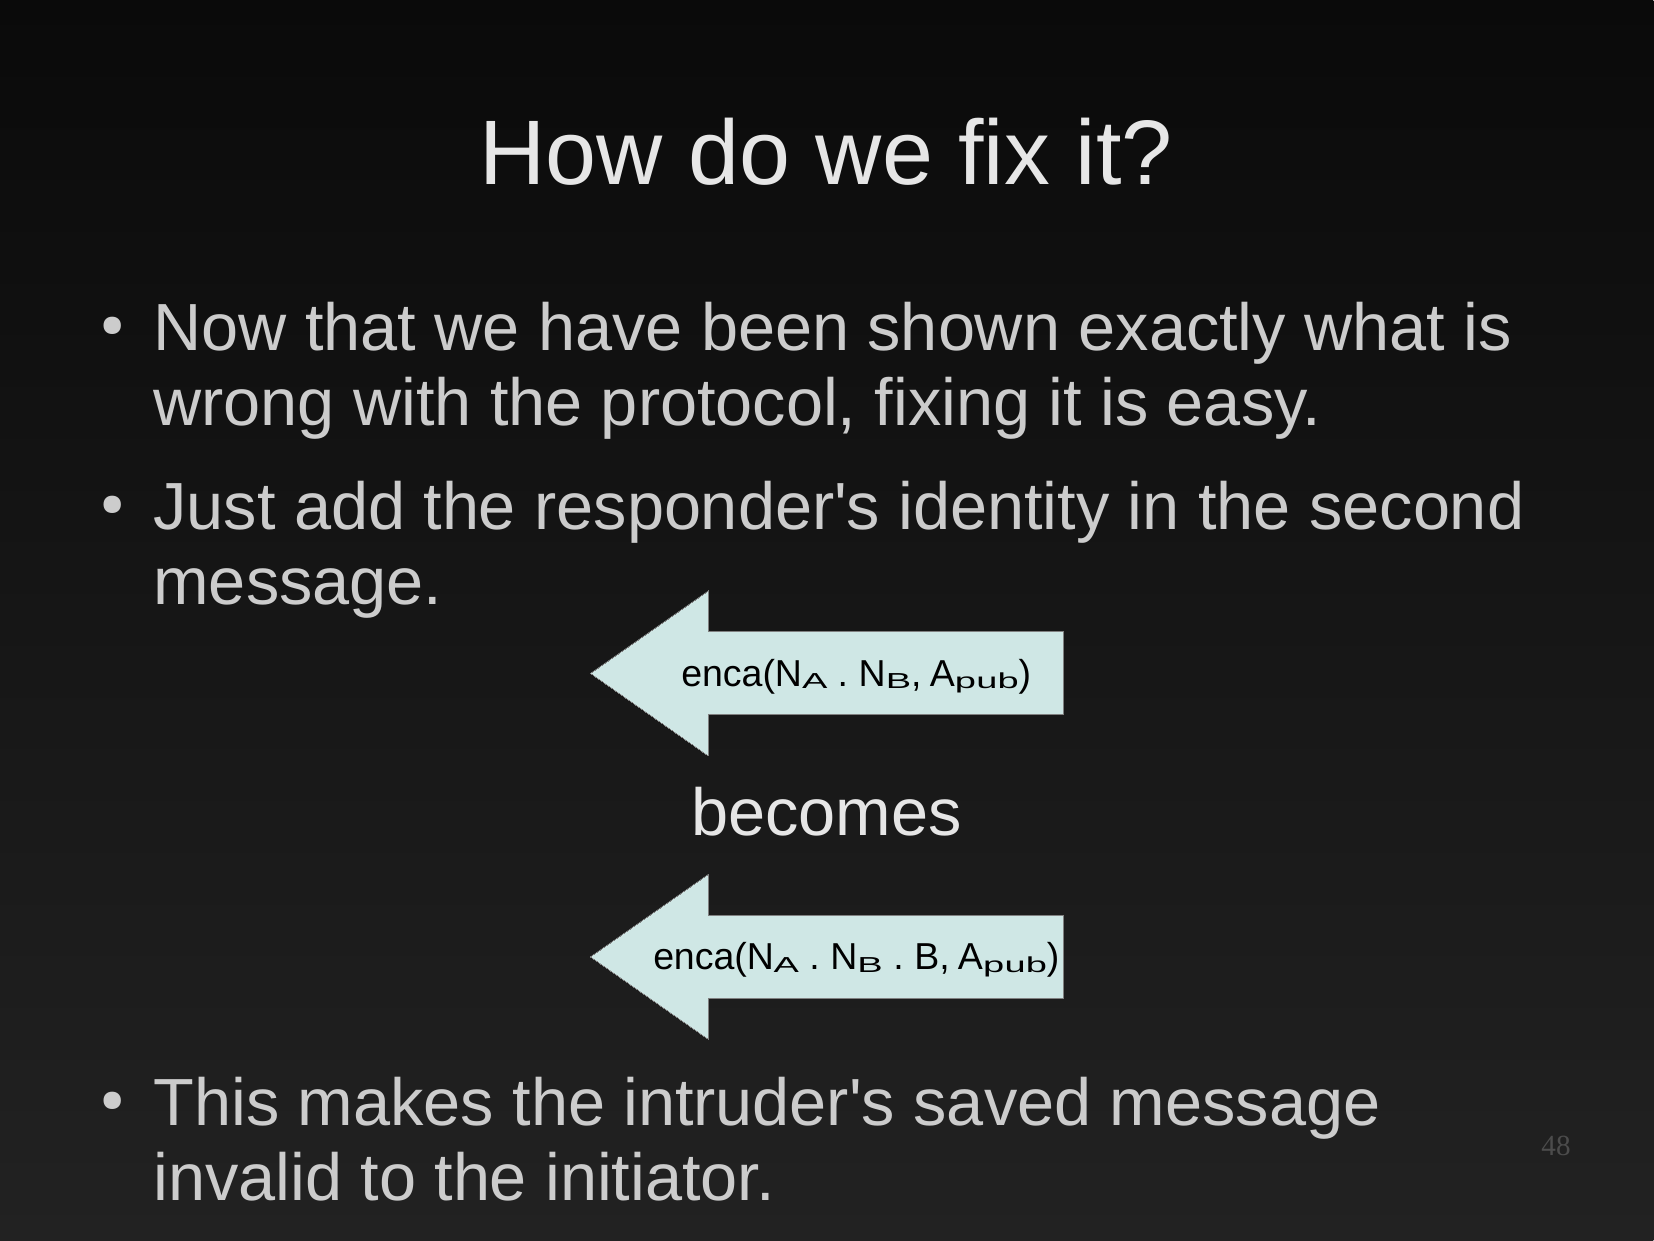

# How do we fix it?
Now that we have been shown exactly what is wrong with the protocol, fixing it is easy.
Just add the responder's identity in the second message.
This makes the intruder's saved message invalid to the initiator.
enca(NA . NB, Apub)
becomes
enca(NA . NB . B, Apub)
48